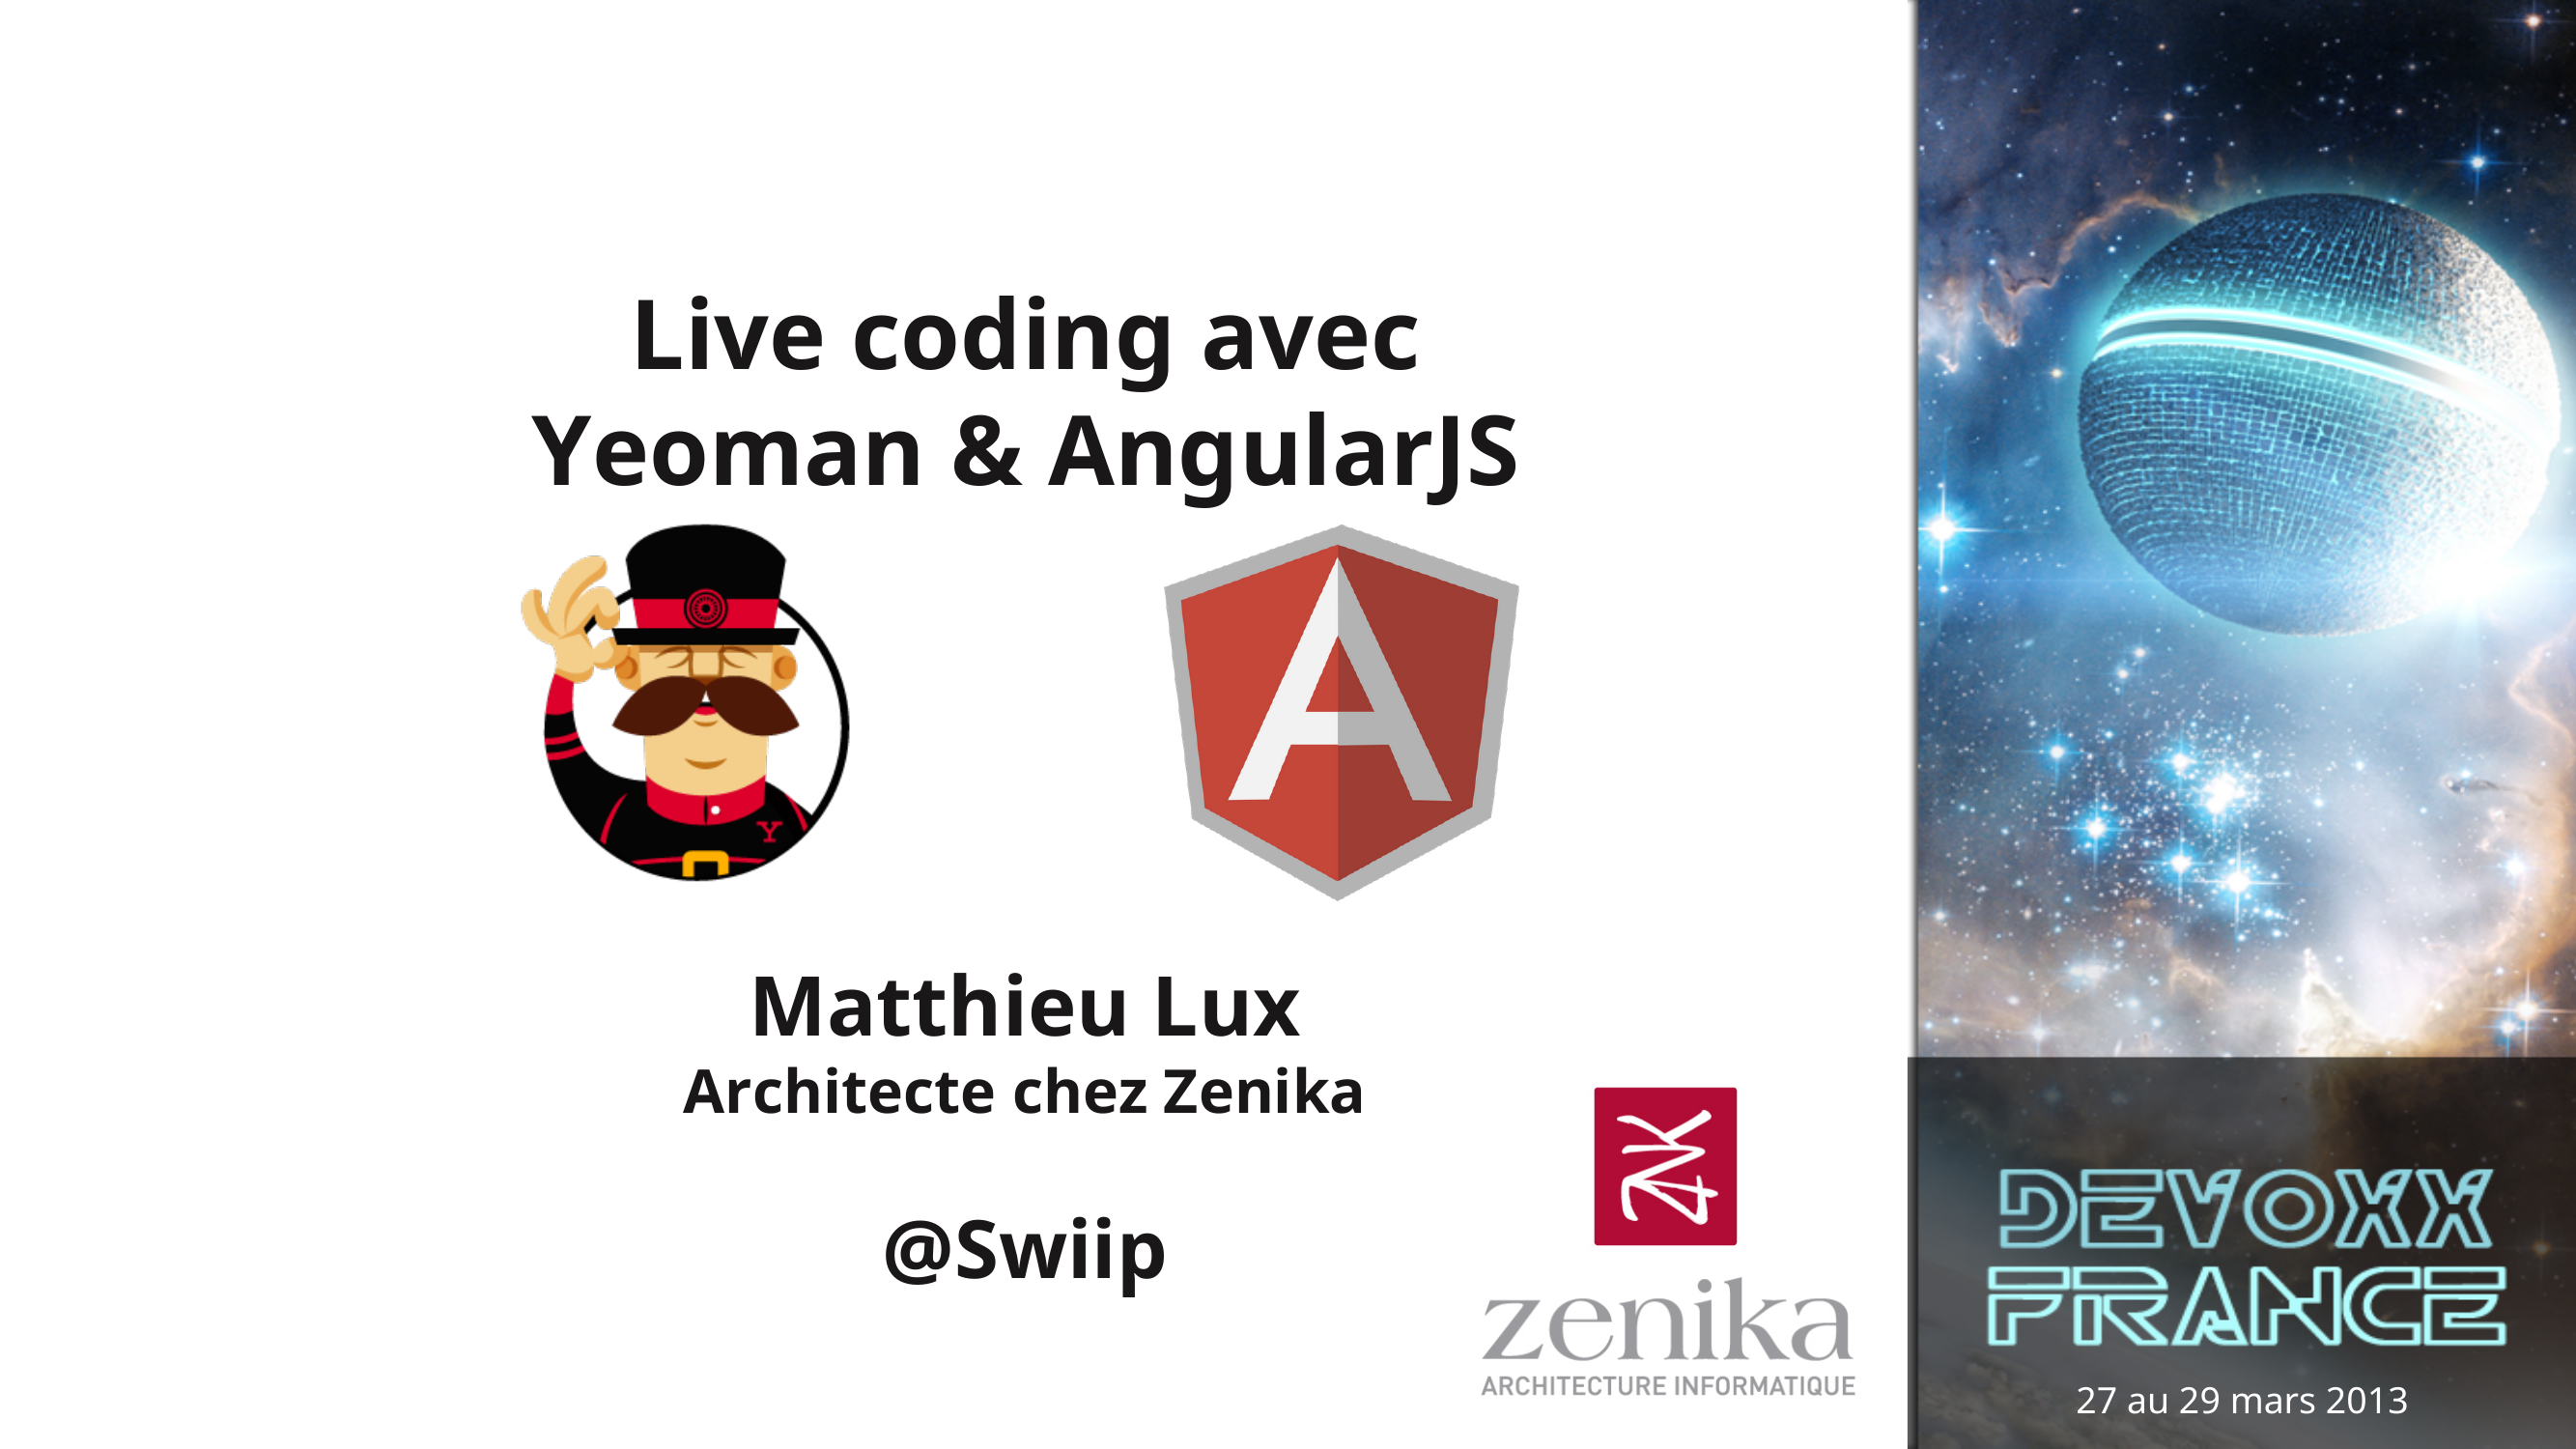

Live coding avec
Yeoman & AngularJS
Matthieu Lux
Architecte chez Zenika
@Swiip